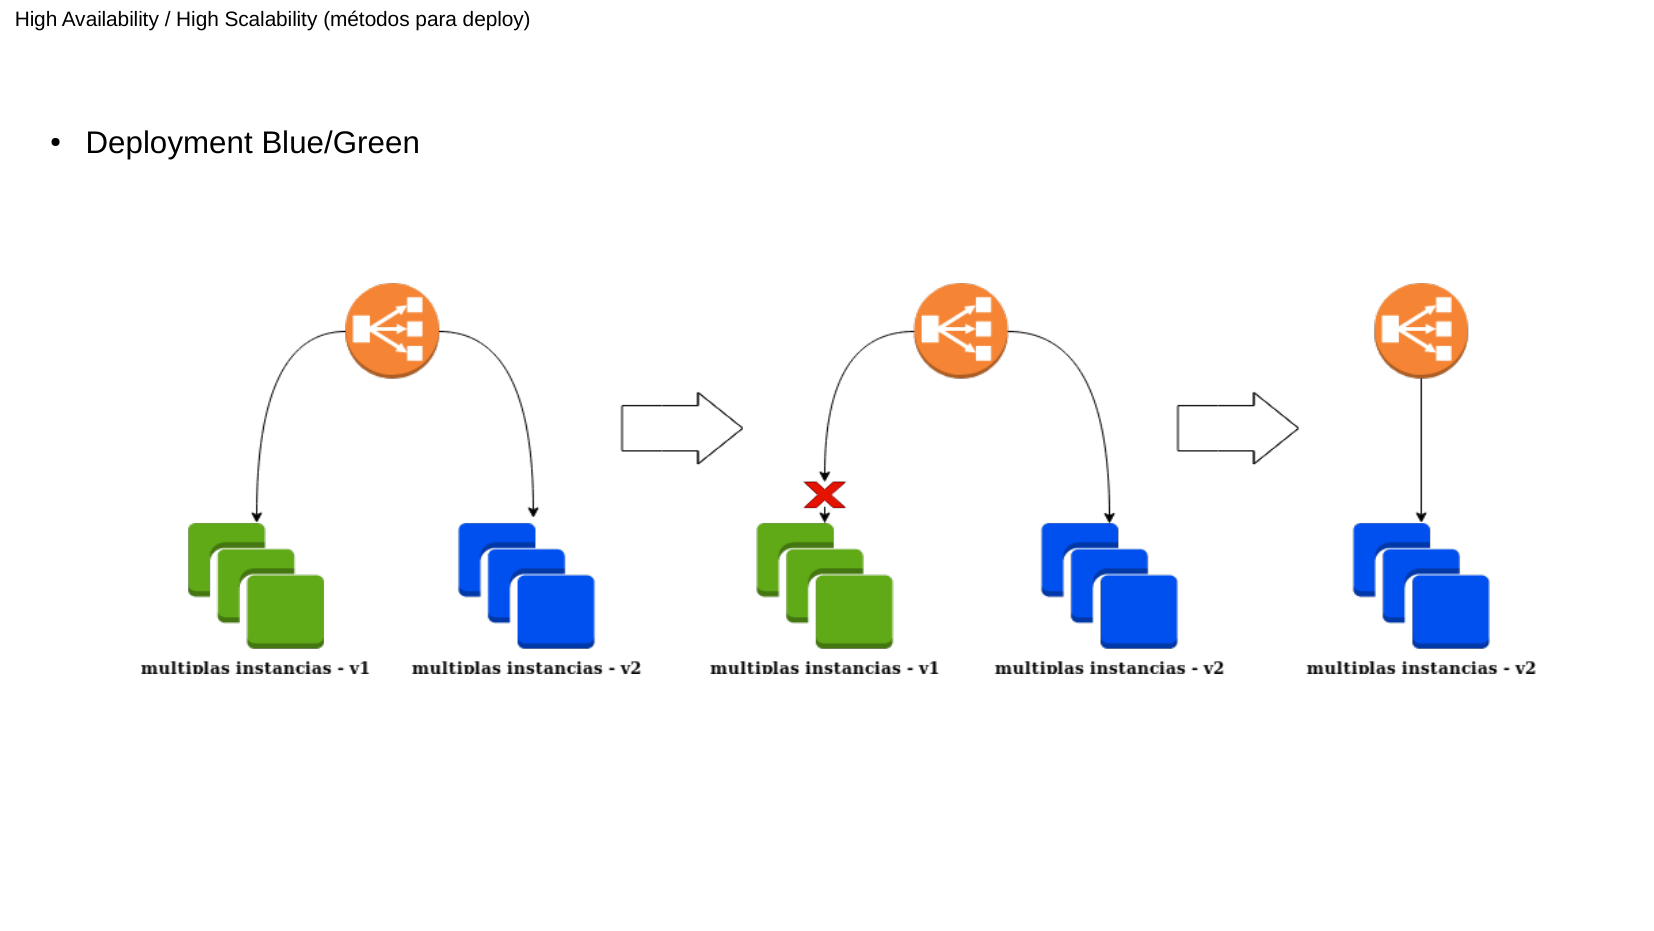

High Availability / High Scalability (métodos para deploy)
Deployment Blue/Green